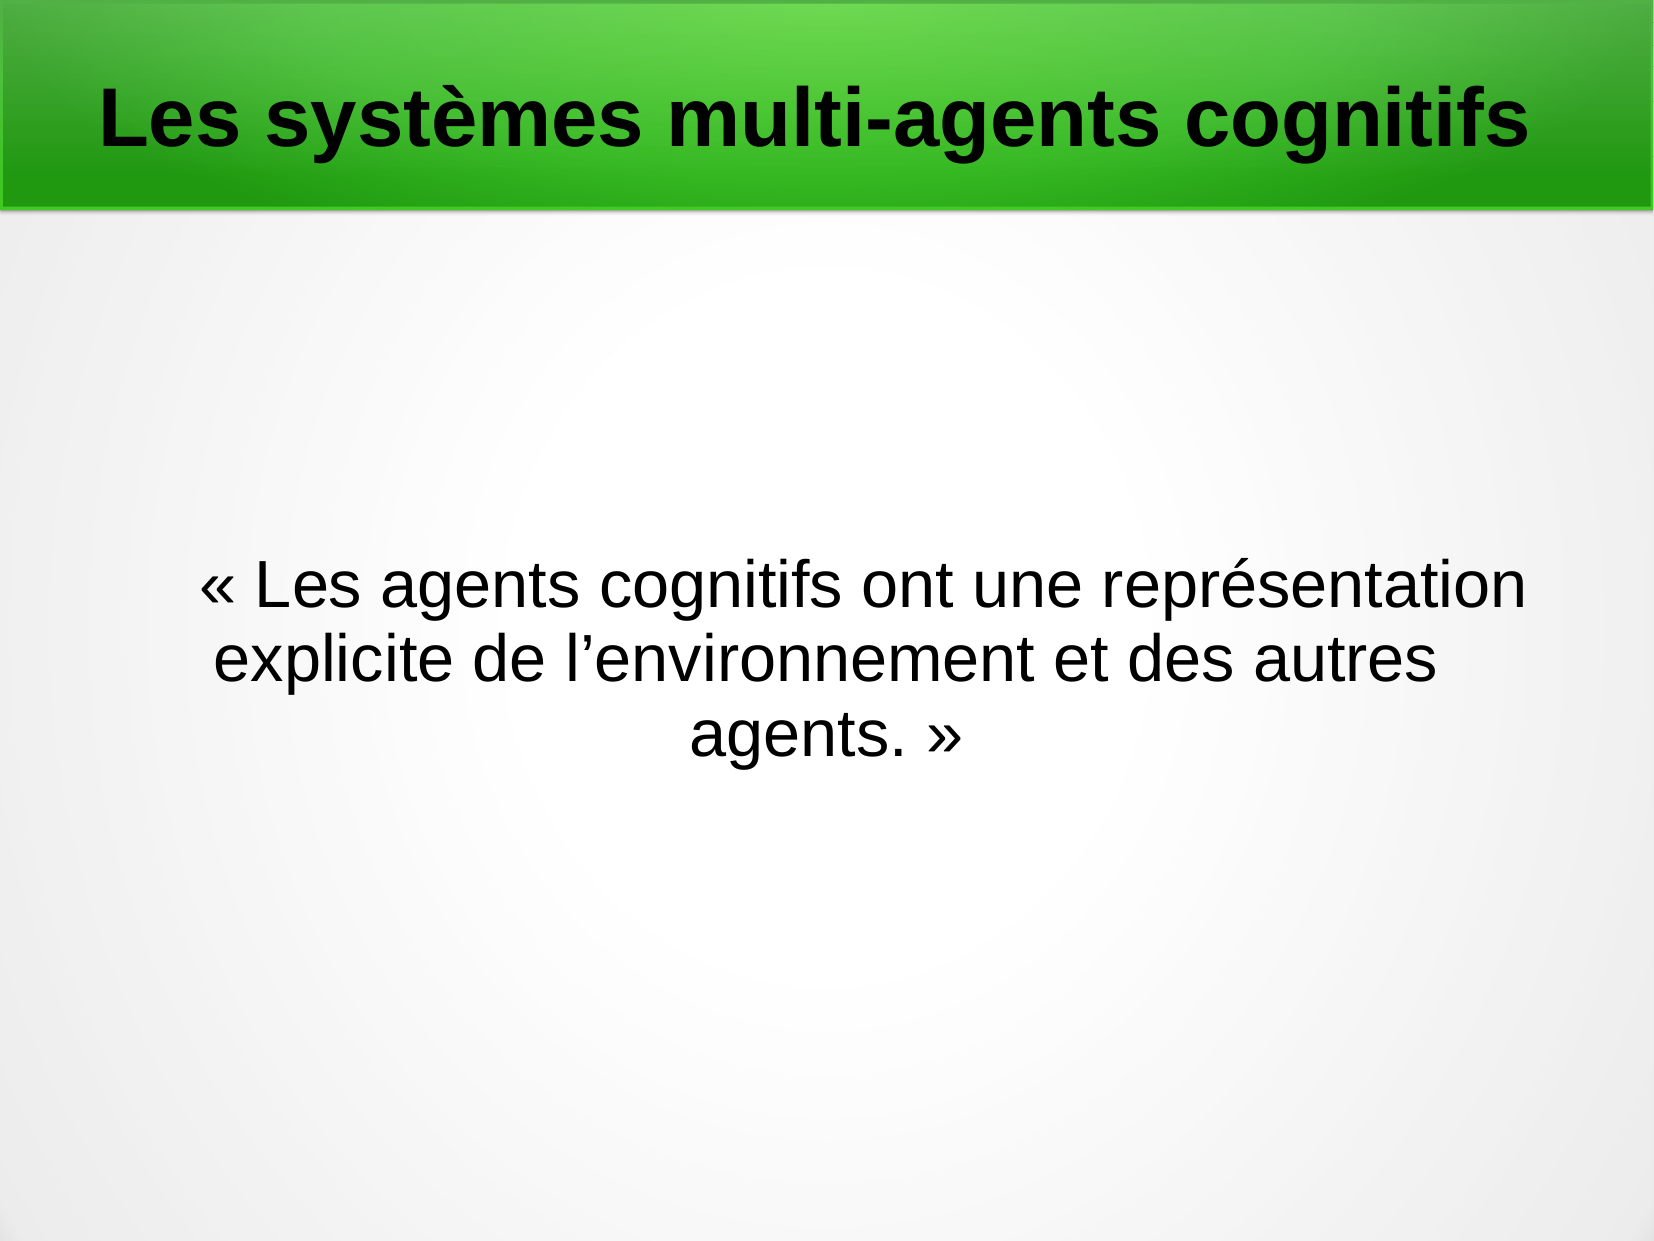

# Les systèmes multi-agents cognitifs
« Les agents cognitifs ont une représentation explicite de l’environnement et des autres agents. »